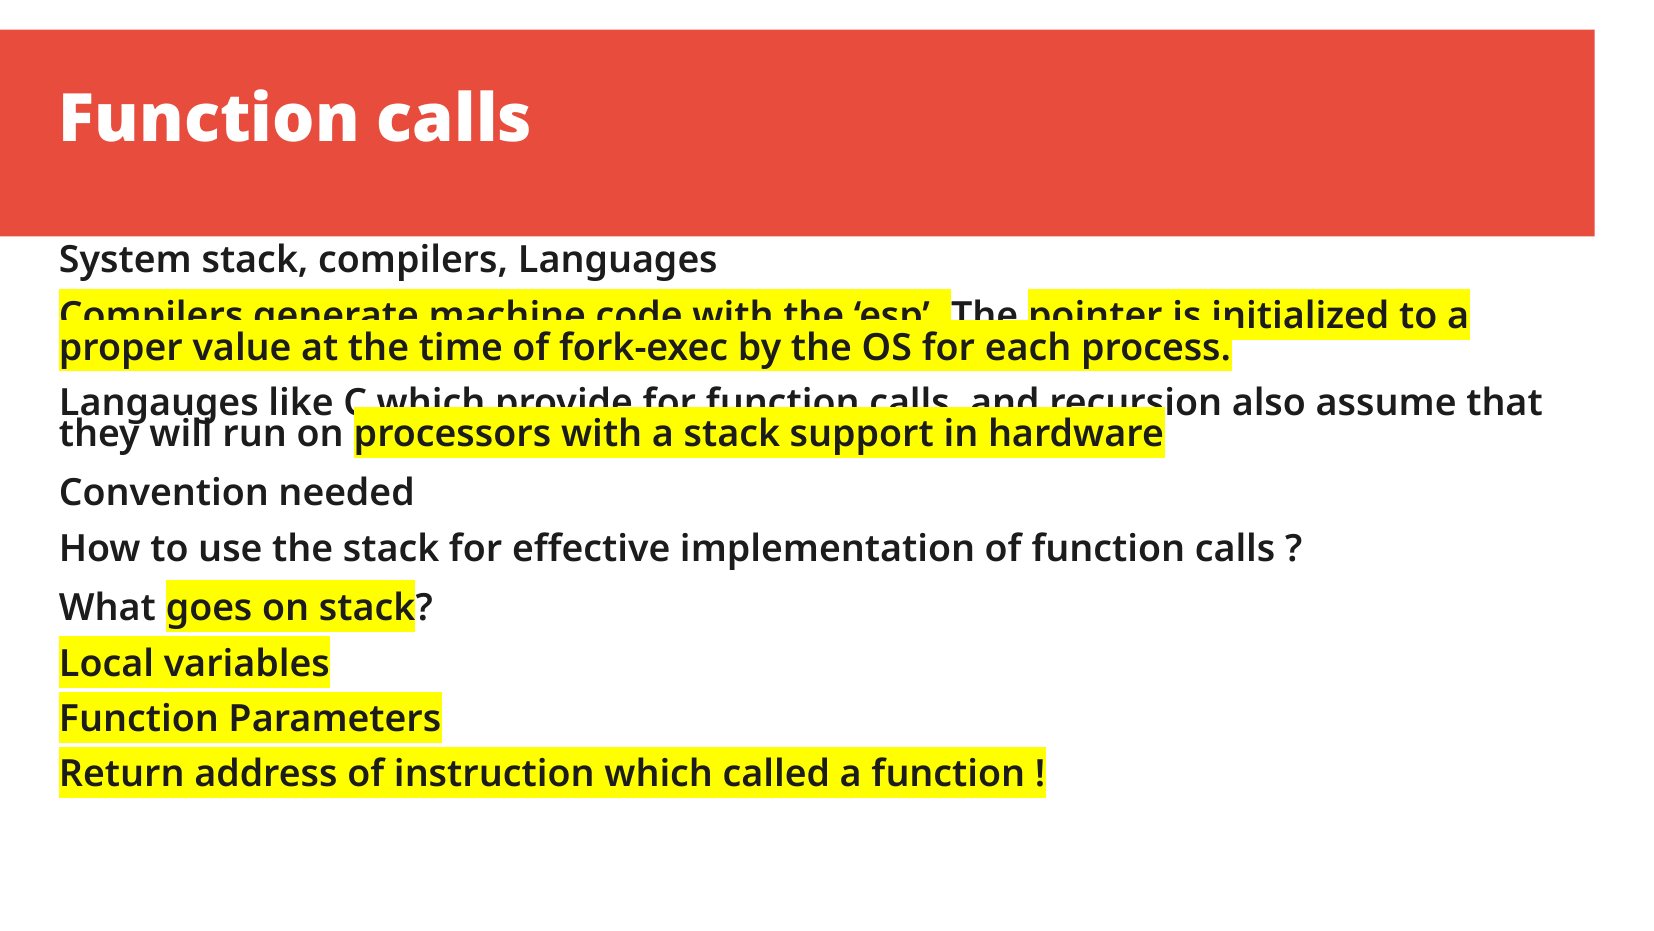

# Function calls
System stack, compilers, Languages
Compilers generate machine code with the ‘esp’. The pointer is initialized to a proper value at the time of fork-exec by the OS for each process.
Langauges like C which provide for function calls, and recursion also assume that they will run on processors with a stack support in hardware
Convention needed
How to use the stack for effective implementation of function calls ?
What goes on stack?
Local variables
Function Parameters
Return address of instruction which called a function !
7